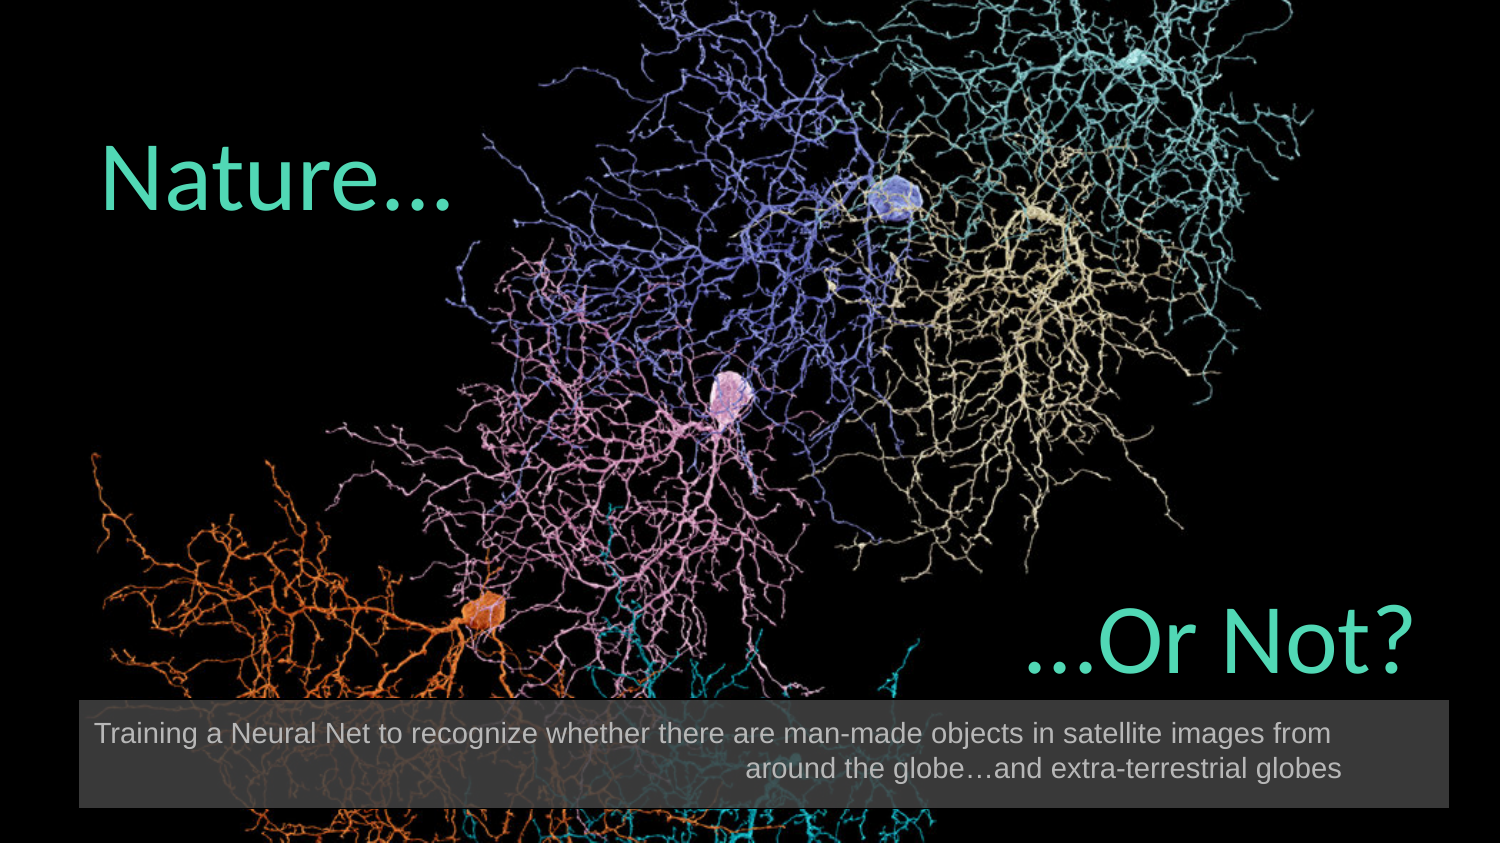

Nature...
...Or Not?
Training a Neural Net to recognize whether there are man-made objects in satellite images from
 around the globe…and extra-terrestrial globes